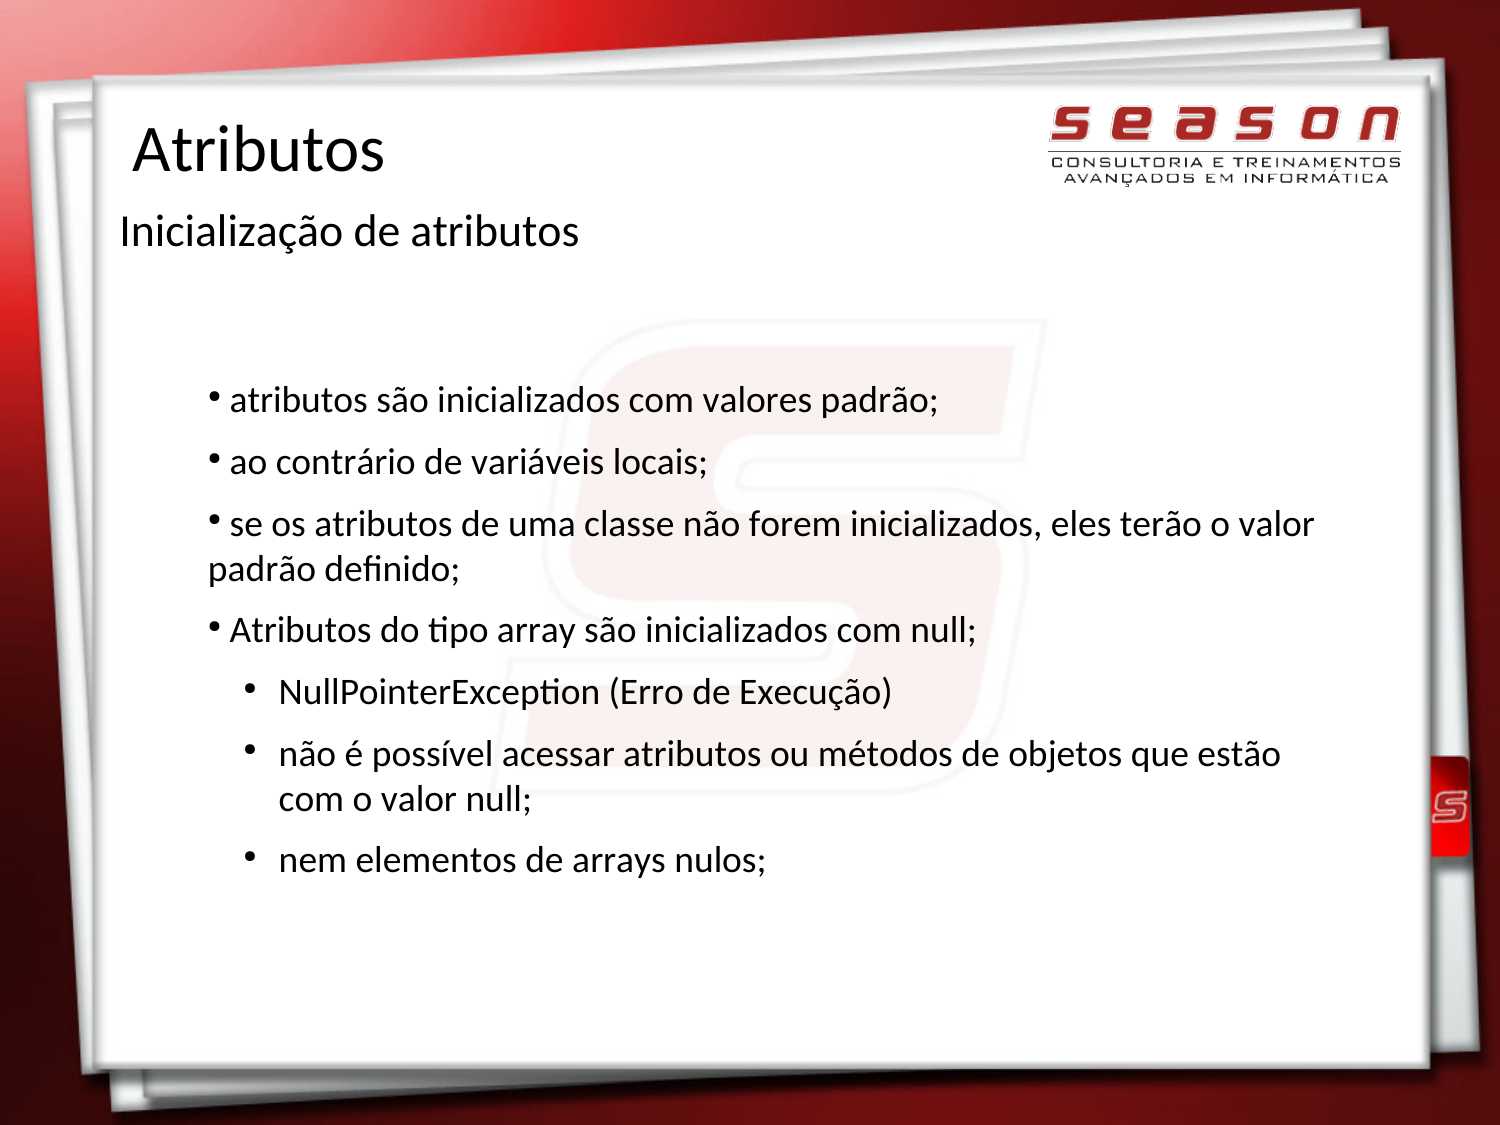

# Atributos
Inicialização de atributos
 atributos são inicializados com valores padrão;
 ao contrário de variáveis locais;
 se os atributos de uma classe não forem inicializados, eles terão o valor padrão definido;
 Atributos do tipo array são inicializados com null;
NullPointerException (Erro de Execução)
não é possível acessar atributos ou métodos de objetos que estão com o valor null;
nem elementos de arrays nulos;